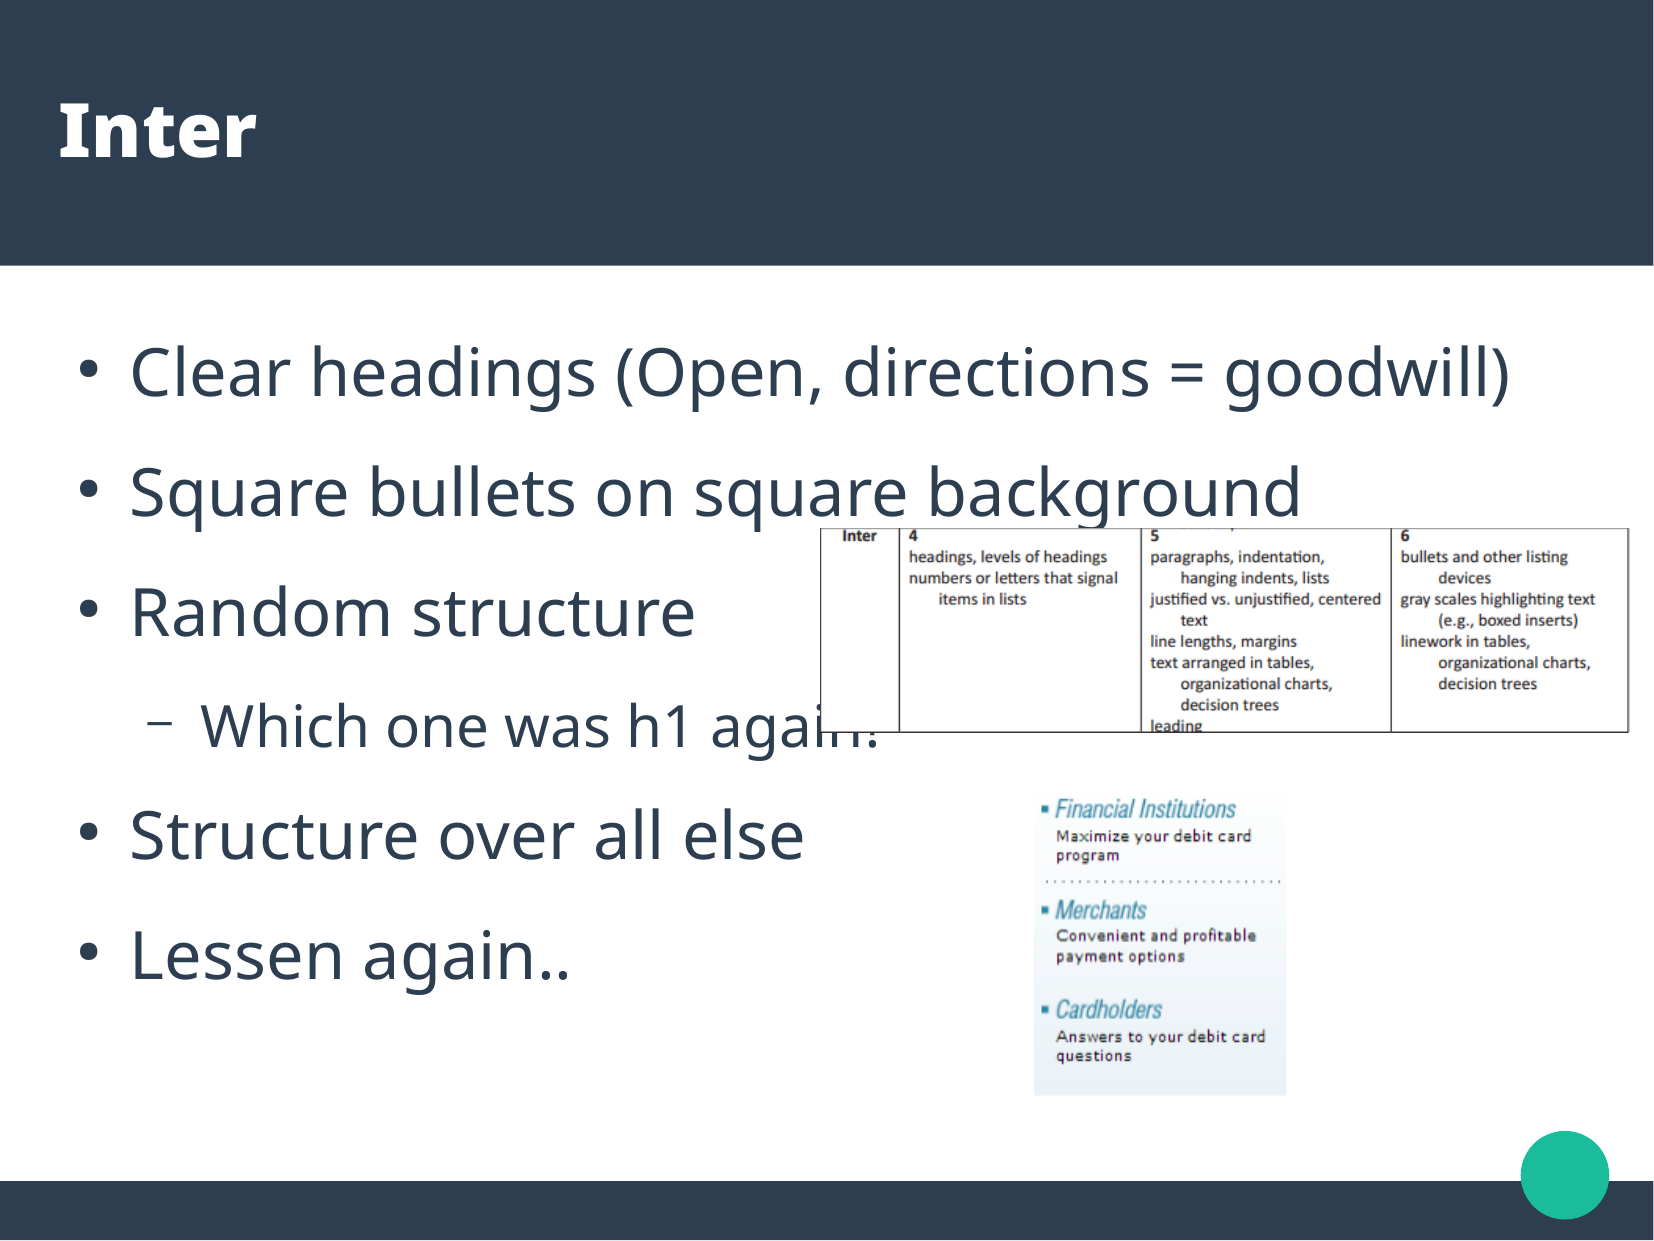

# Inter
Clear headings (Open, directions = goodwill)
Square bullets on square background
Random structure
Which one was h1 again?
Structure over all else
Lessen again..